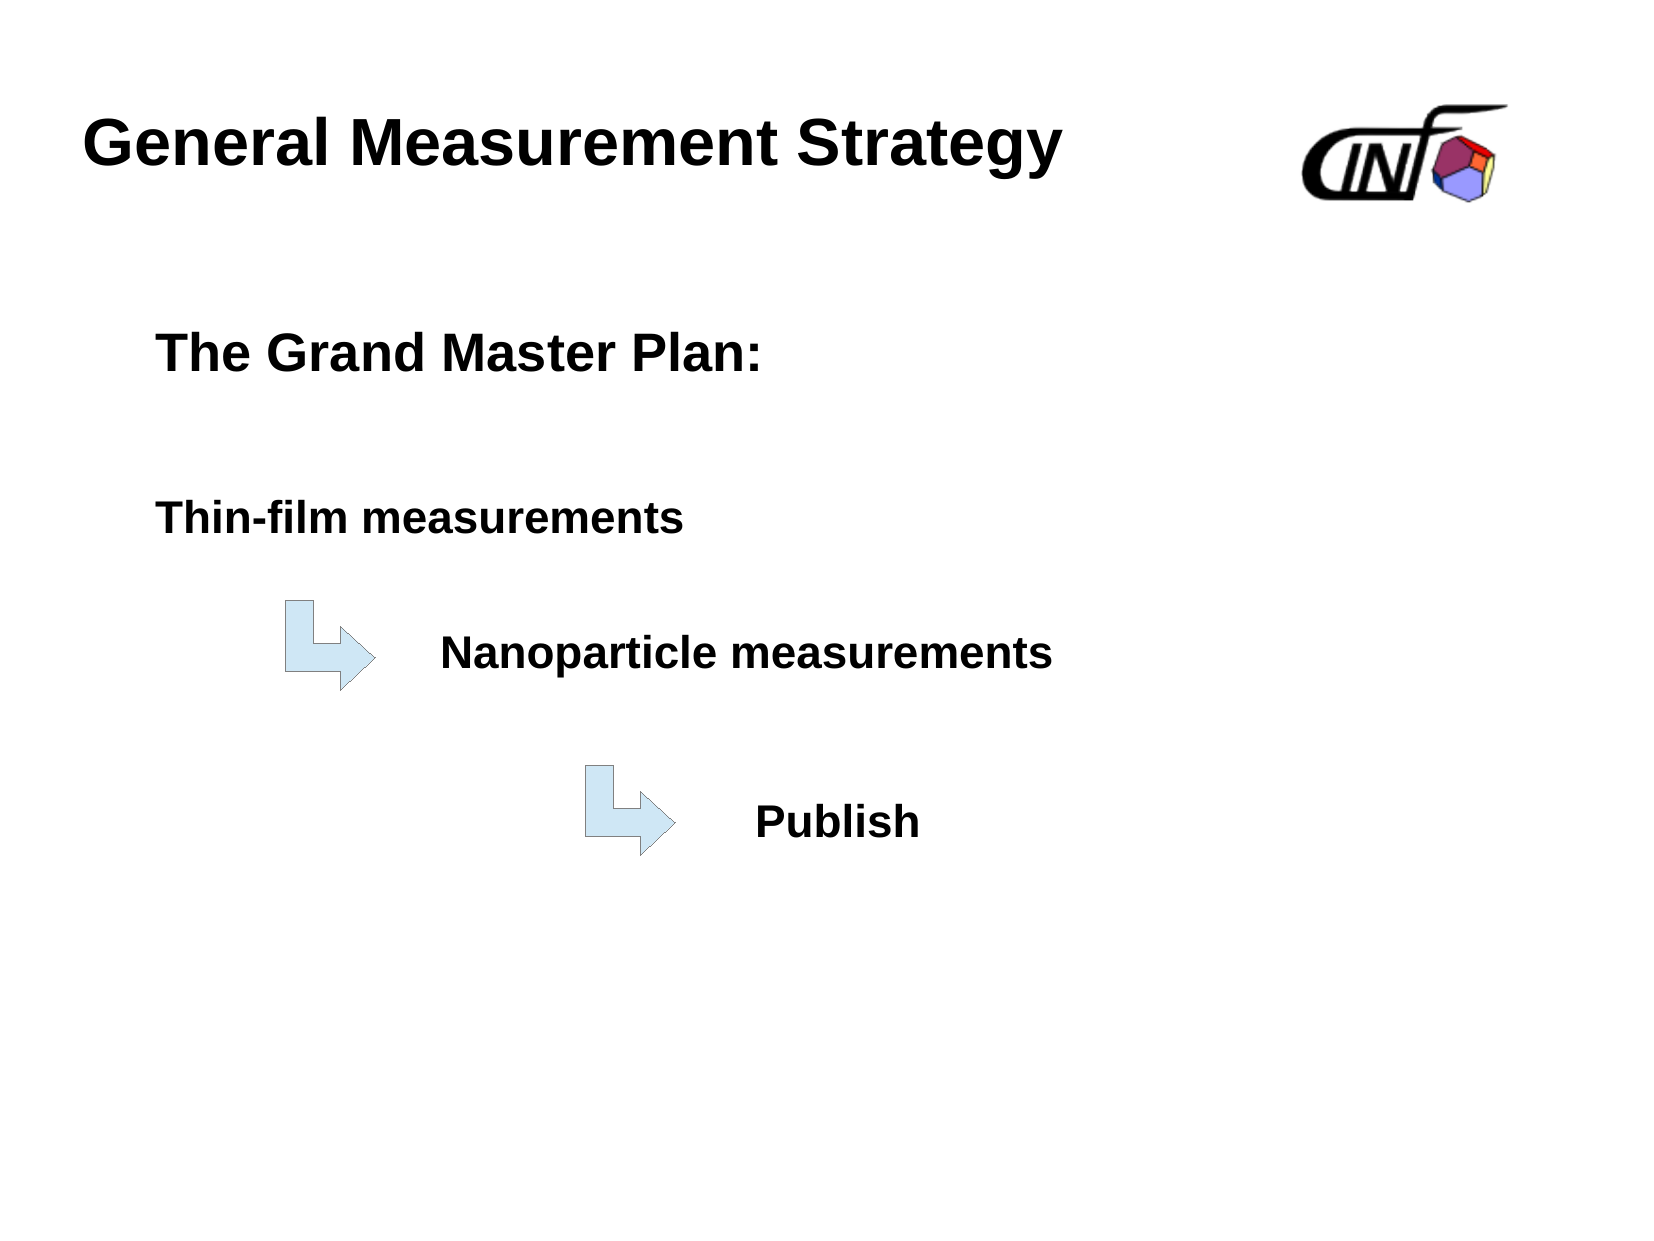

# General Measurement Strategy
The Grand Master Plan:
Thin-film measurements
Nanoparticle measurements
Publish